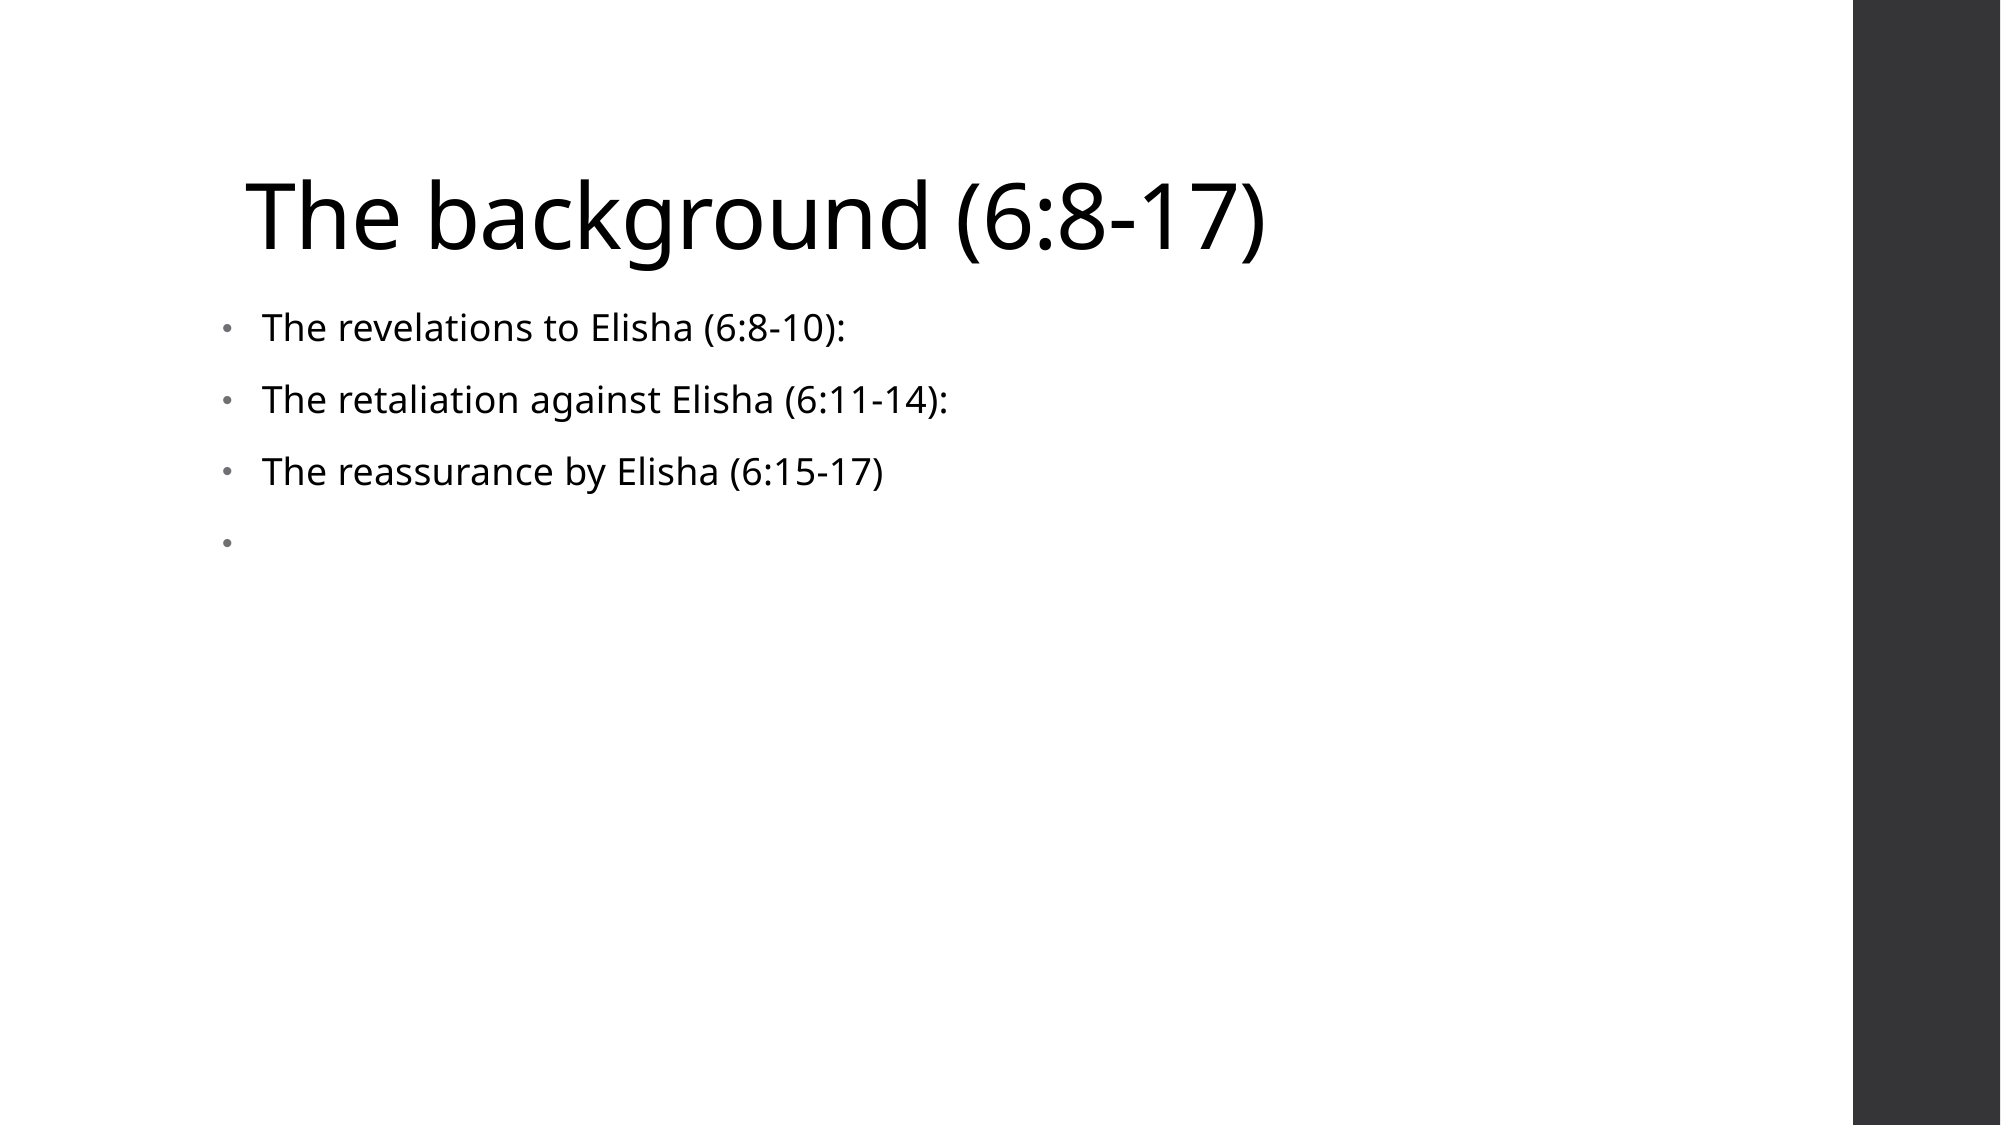

# The background (6:8-17)
 The revelations to Elisha (6:8-10):
 The retaliation against Elisha (6:11-14):
 The reassurance by Elisha (6:15-17)